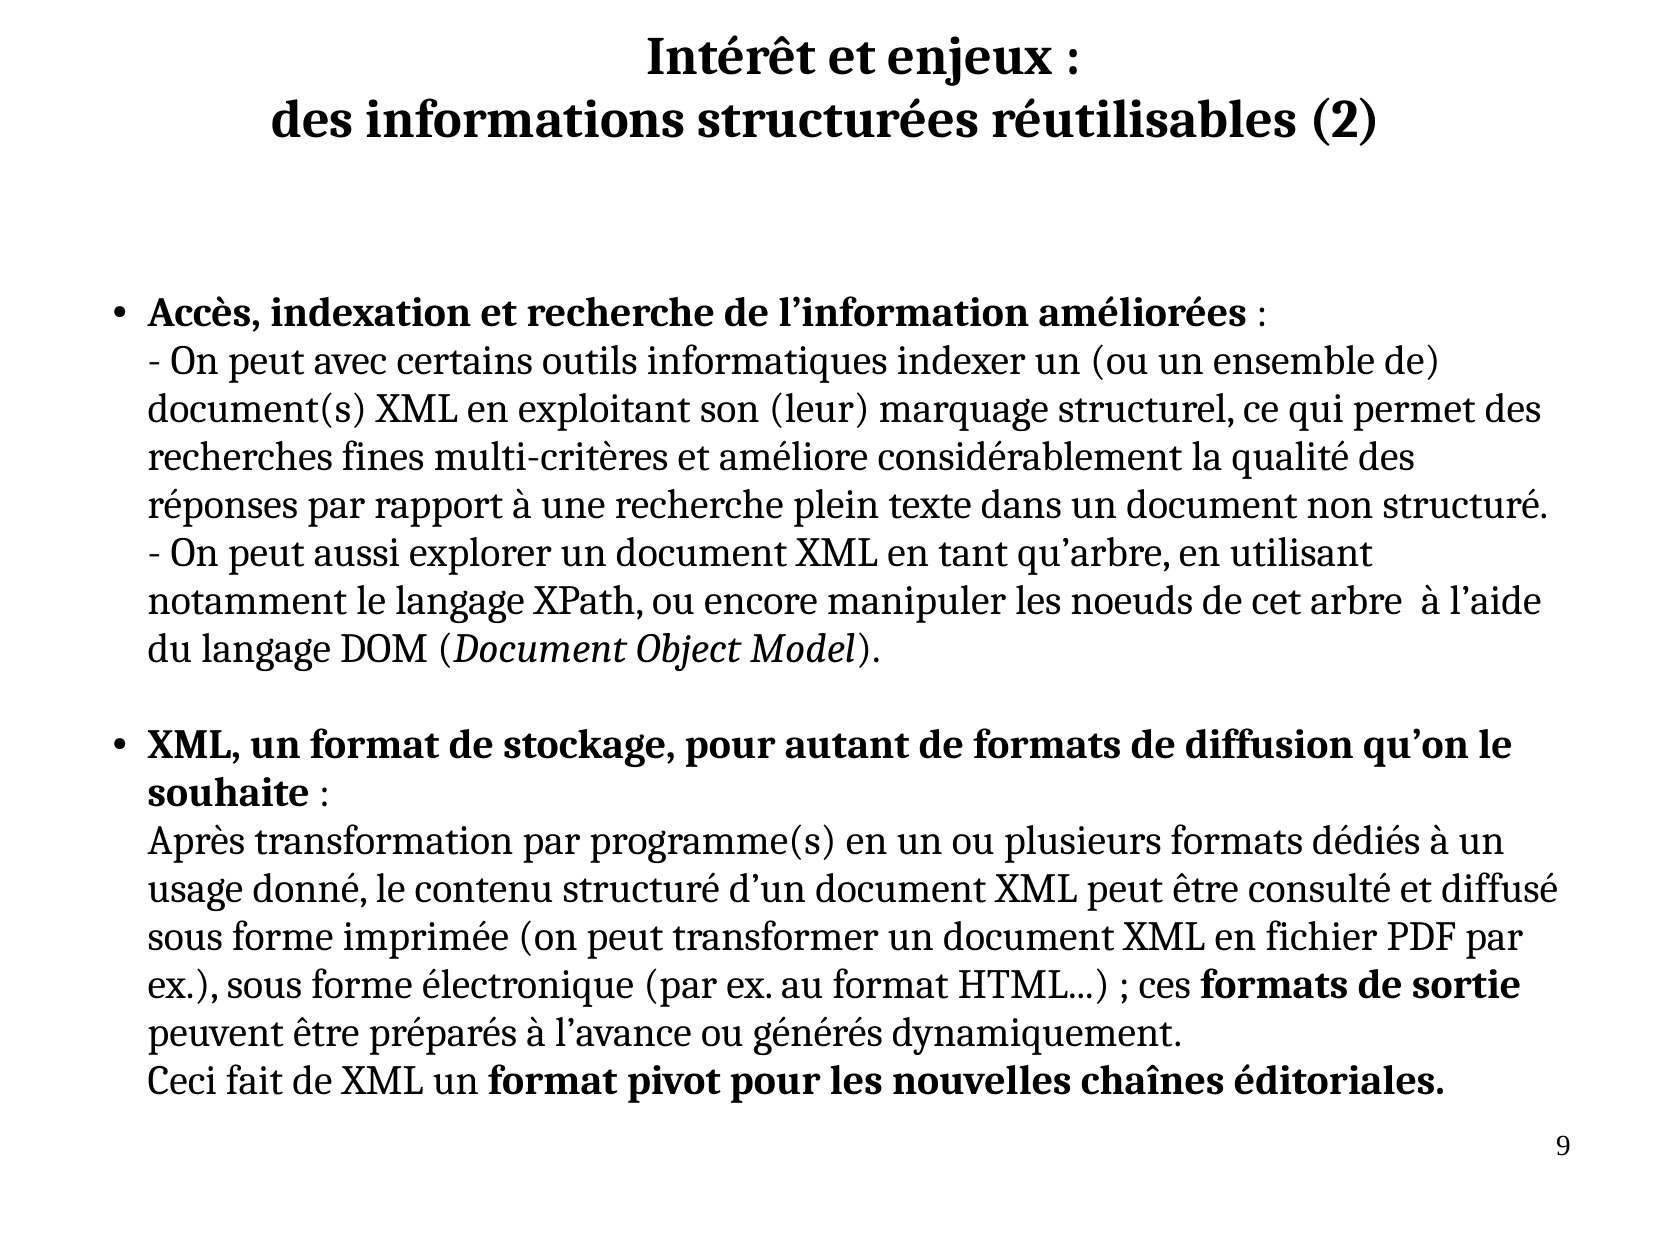

# Intérêt et enjeux : des informations structurées réutilisables (2)
Accès, indexation et recherche de l’information améliorées :
- On peut avec certains outils informatiques indexer un (ou un ensemble de) document(s) XML en exploitant son (leur) marquage structurel, ce qui permet des recherches fines multi-critères et améliore considérablement la qualité des réponses par rapport à une recherche plein texte dans un document non structuré.
- On peut aussi explorer un document XML en tant qu’arbre, en utilisant notamment le langage XPath, ou encore manipuler les noeuds de cet arbre à l’aide du langage DOM (Document Object Model).
XML, un format de stockage, pour autant de formats de diffusion qu’on le souhaite :
Après transformation par programme(s) en un ou plusieurs formats dédiés à un usage donné, le contenu structuré d’un document XML peut être consulté et diffusé sous forme imprimée (on peut transformer un document XML en fichier PDF par ex.), sous forme électronique (par ex. au format HTML...) ; ces formats de sortie peuvent être préparés à l’avance ou générés dynamiquement.
Ceci fait de XML un format pivot pour les nouvelles chaînes éditoriales.
9